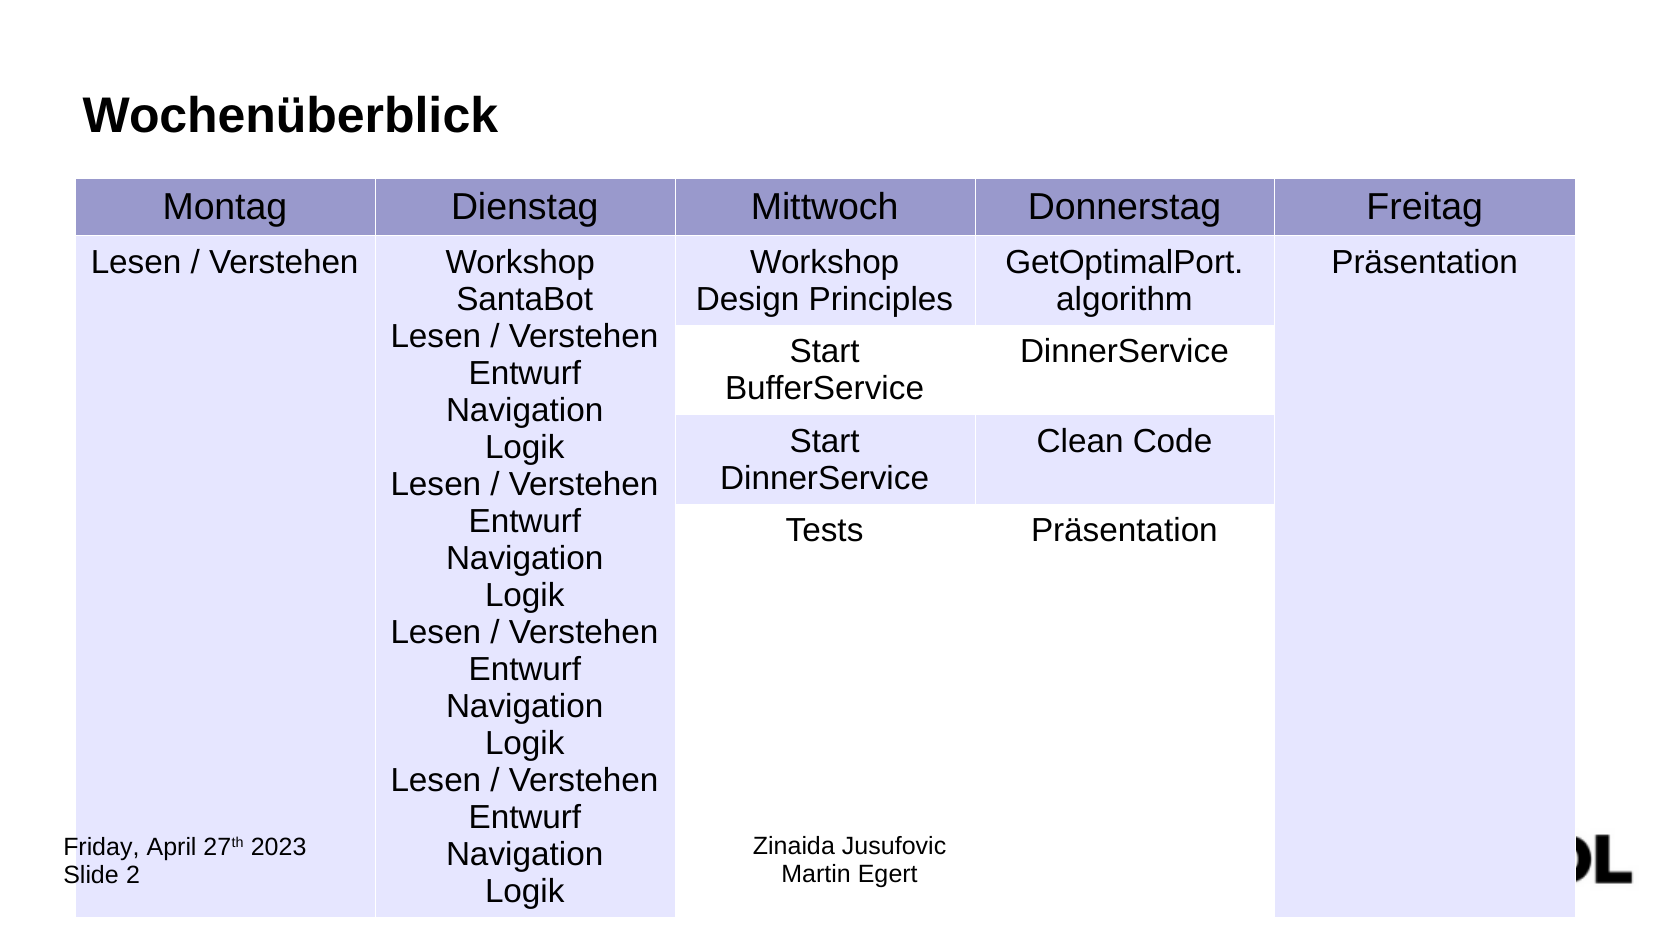

# Wochenüberblick
| Montag | Dienstag | Mittwoch | Donnerstag | Freitag |
| --- | --- | --- | --- | --- |
| Lesen / Verstehen | Workshop SantaBot Lesen / Verstehen Entwurf Navigation Logik Lesen / Verstehen Entwurf Navigation Logik Lesen / Verstehen Entwurf Navigation Logik Lesen / Verstehen Entwurf Navigation Logik | Workshop Design Principles | GetOptimalPort. algorithm | Präsentation |
| | | Start BufferService | DinnerService | |
| | | Start DinnerService | Clean Code | |
| | | Tests | Präsentation | |
Zinaida Jusufovic
Martin Egert
Friday, April 27th 2023
Slide